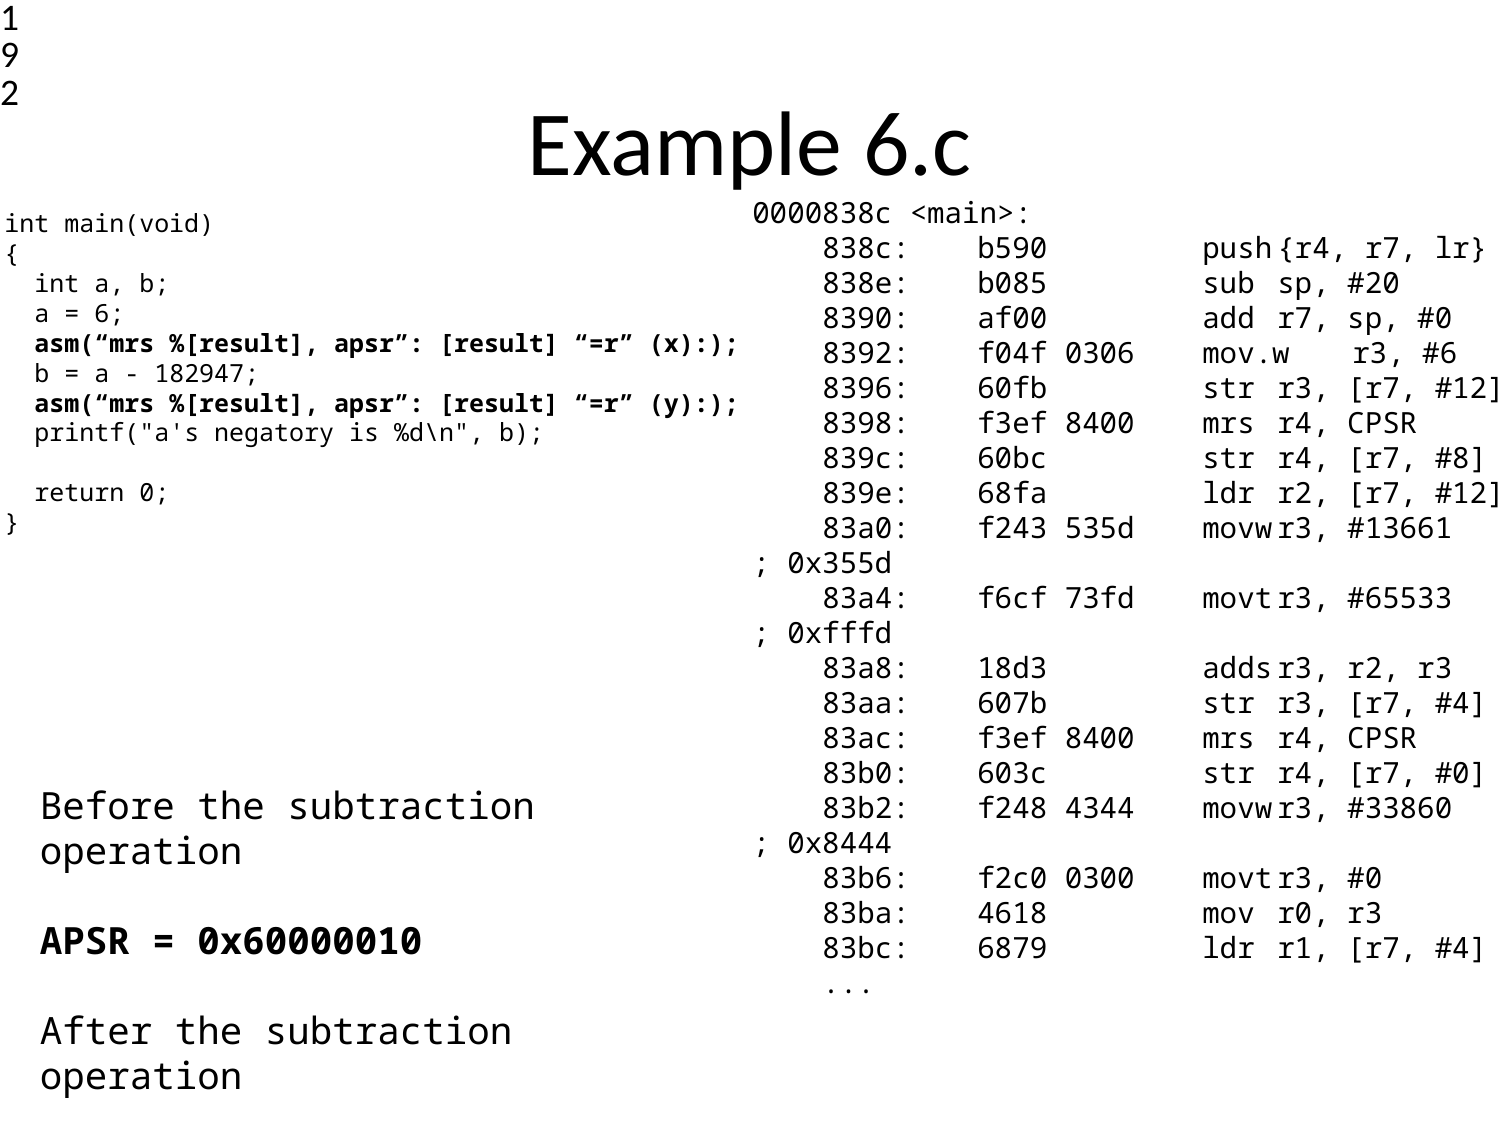

# Example 6.c
0000838c <main>:
 838c:	b590 	push	{r4, r7, lr}
 838e:	b085 	sub	sp, #20
 8390:	af00 	add	r7, sp, #0
 8392:	f04f 0306 	mov.w	r3, #6
 8396:	60fb 	str	r3, [r7, #12]
 8398:	f3ef 8400 	mrs	r4, CPSR
 839c:	60bc 	str	r4, [r7, #8]
 839e:	68fa 	ldr	r2, [r7, #12]
 83a0:	f243 535d 	movw	r3, #13661	; 0x355d
 83a4:	f6cf 73fd 	movt	r3, #65533	; 0xfffd
 83a8:	18d3 	adds	r3, r2, r3
 83aa:	607b 	str	r3, [r7, #4]
 83ac:	f3ef 8400 	mrs	r4, CPSR
 83b0:	603c 	str	r4, [r7, #0]
 83b2:	f248 4344 	movw	r3, #33860	; 0x8444
 83b6:	f2c0 0300 	movt	r3, #0
 83ba:	4618 	mov	r0, r3
 83bc:	6879 	ldr	r1, [r7, #4]
 ...
int main(void)
{
 int a, b;
 a = 6;
 asm(“mrs %[result], apsr”: [result] “=r” (x):);
 b = a - 182947;
 asm(“mrs %[result], apsr”: [result] “=r” (y):);
 printf("a's negatory is %d\n", b);
 return 0;
}
Before the subtraction operation
APSR = 0x60000010
After the subtraction operation
APSR = 0x80000010